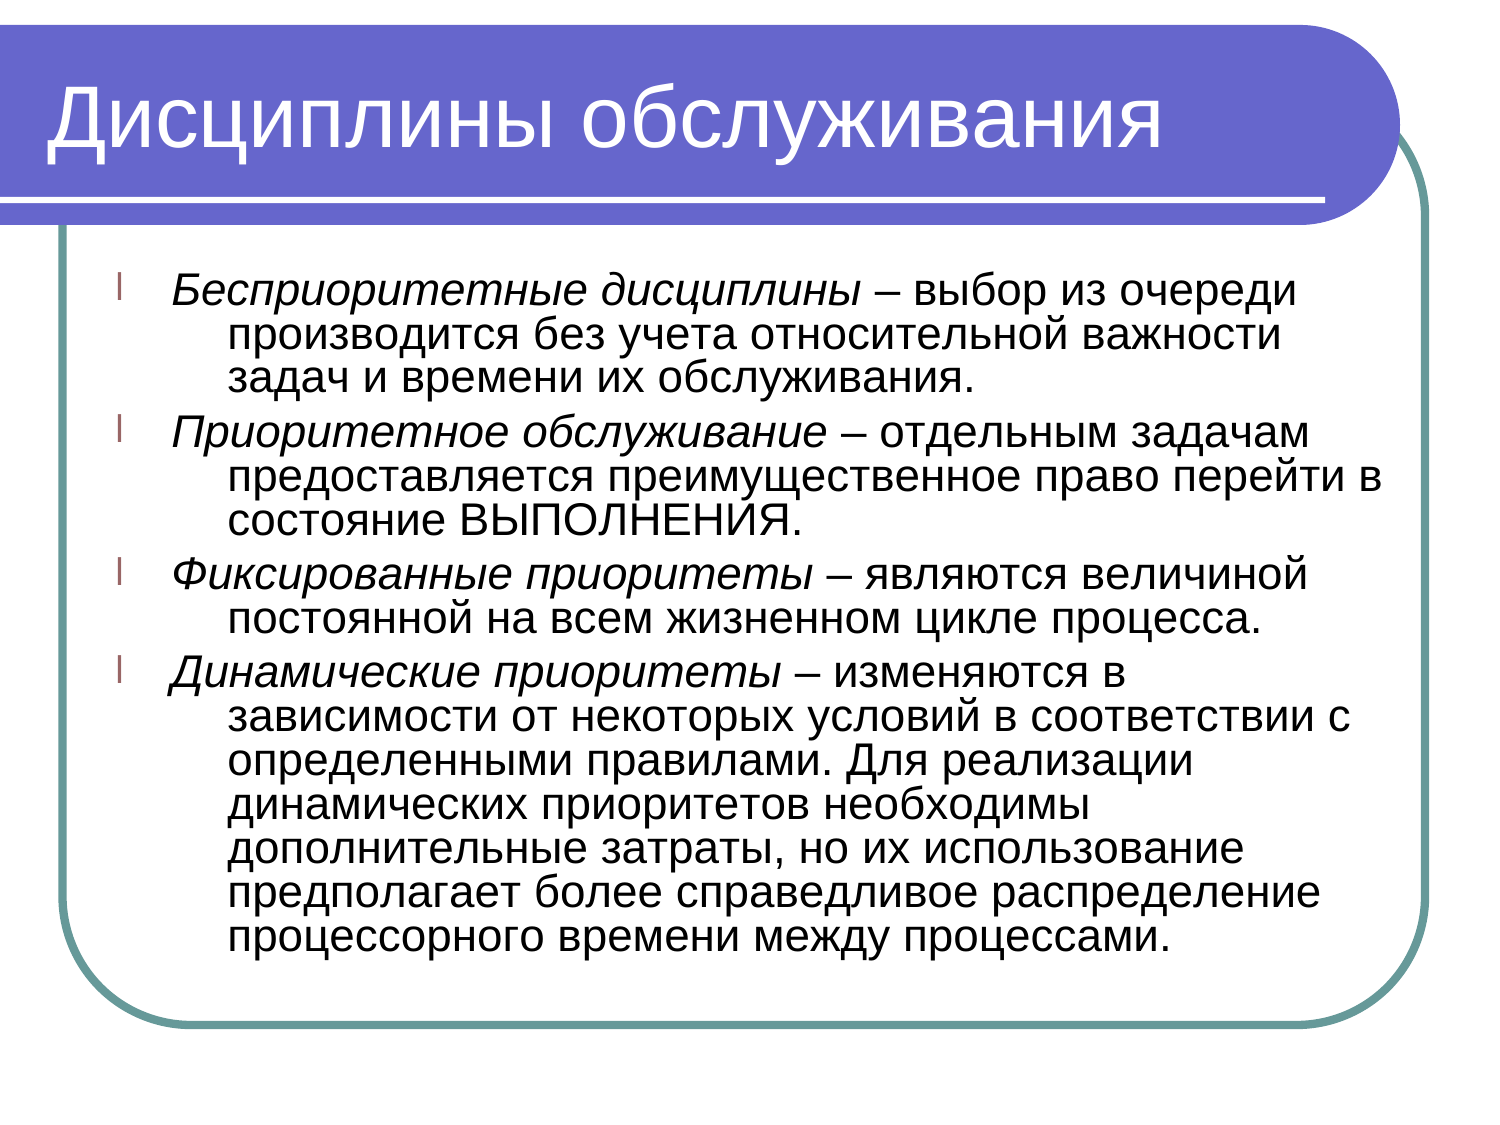

# Дисциплины обслуживания
Бесприоритетные дисциплины – выбор из очереди производится без учета относительной важности задач и времени их обслуживания.
Приоритетное обслуживание – отдельным задачам предоставляется преимущественное право перейти в состояние ВЫПОЛНЕНИЯ.
Фиксированные приоритеты – являются величиной постоянной на всем жизненном цикле процесса.
Динамические приоритеты – изменяются в зависимости от некоторых условий в соответствии с определенными правилами. Для реализации динамических приоритетов необходимы дополнительные затраты, но их использование предполагает более справедливое распределение процессорного времени между процессами.